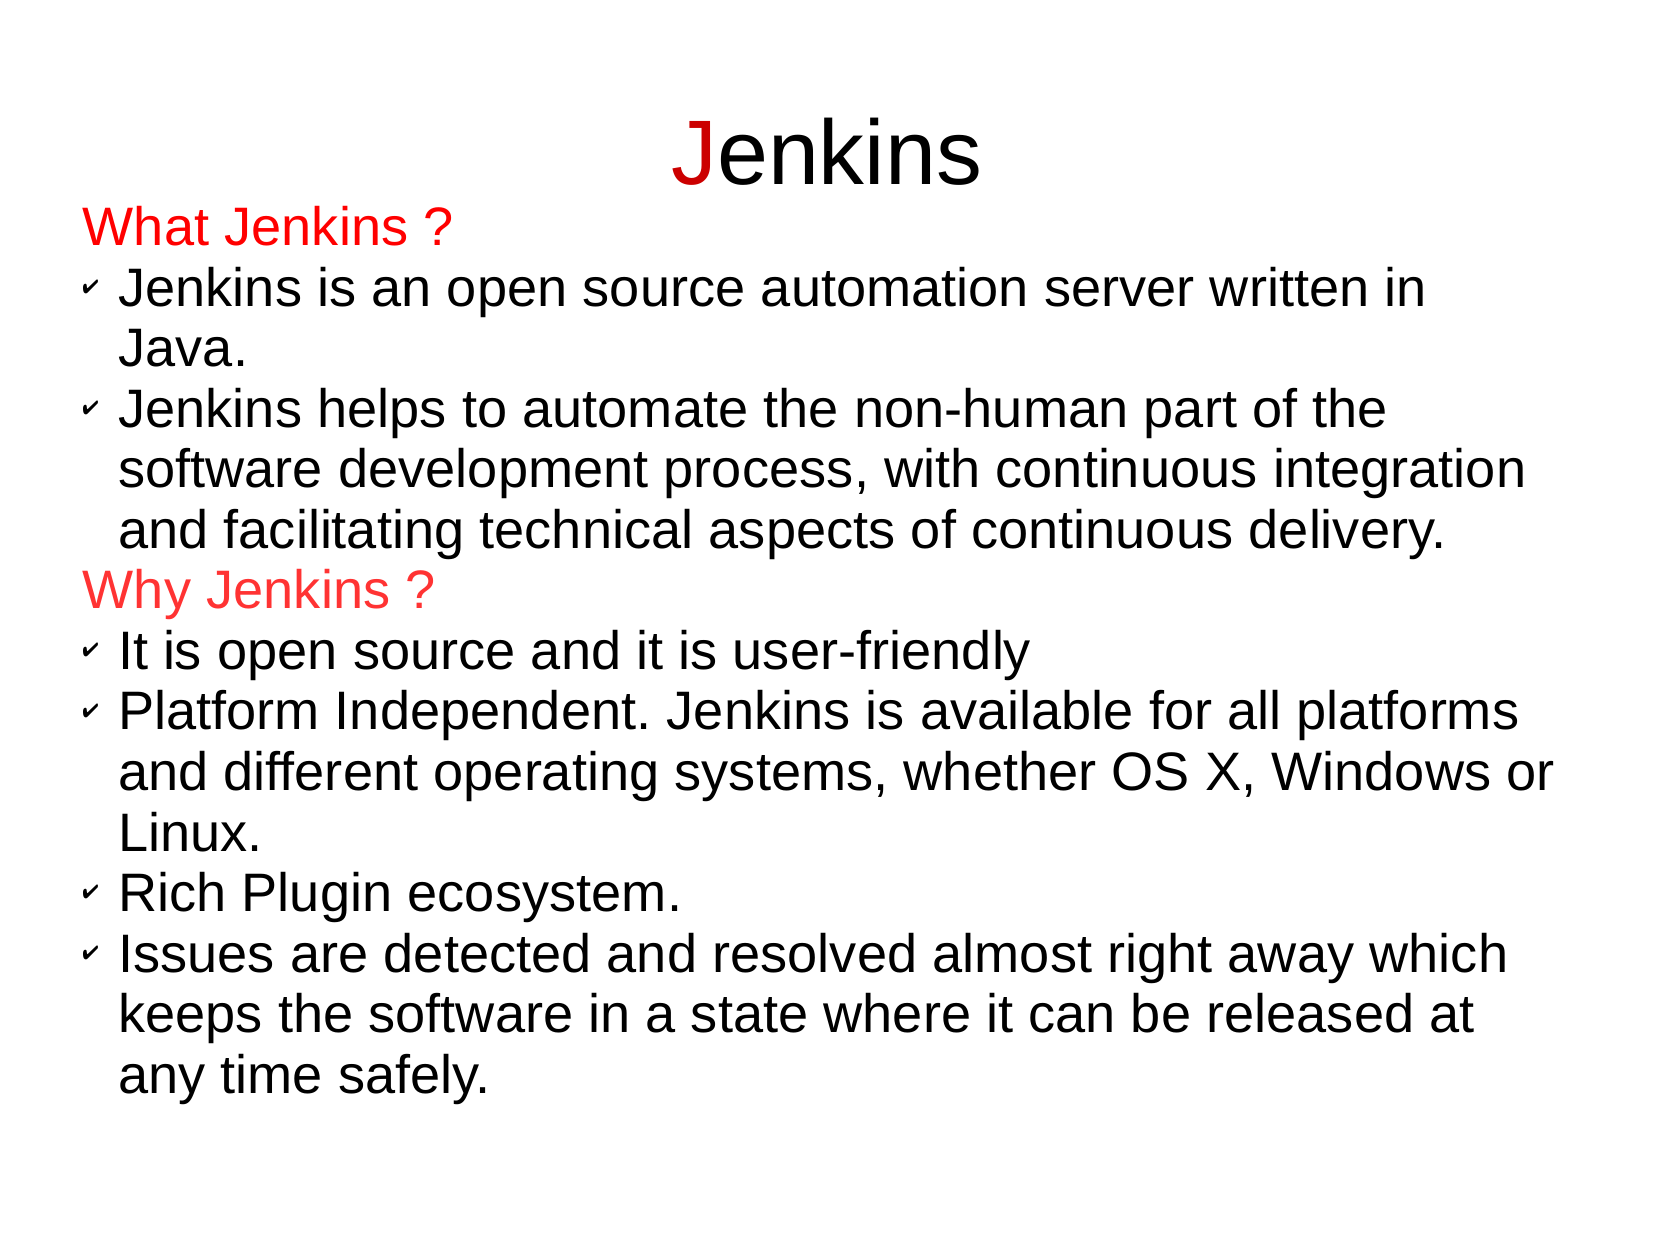

# Jenkins
What Jenkins ?
Jenkins is an open source automation server written in Java.
Jenkins helps to automate the non-human part of the software development process, with continuous integration and facilitating technical aspects of continuous delivery.
Why Jenkins ?
It is open source and it is user-friendly
Platform Independent. Jenkins is available for all platforms and different operating systems, whether OS X, Windows or Linux.
Rich Plugin ecosystem.
Issues are detected and resolved almost right away which keeps the software in a state where it can be released at any time safely.